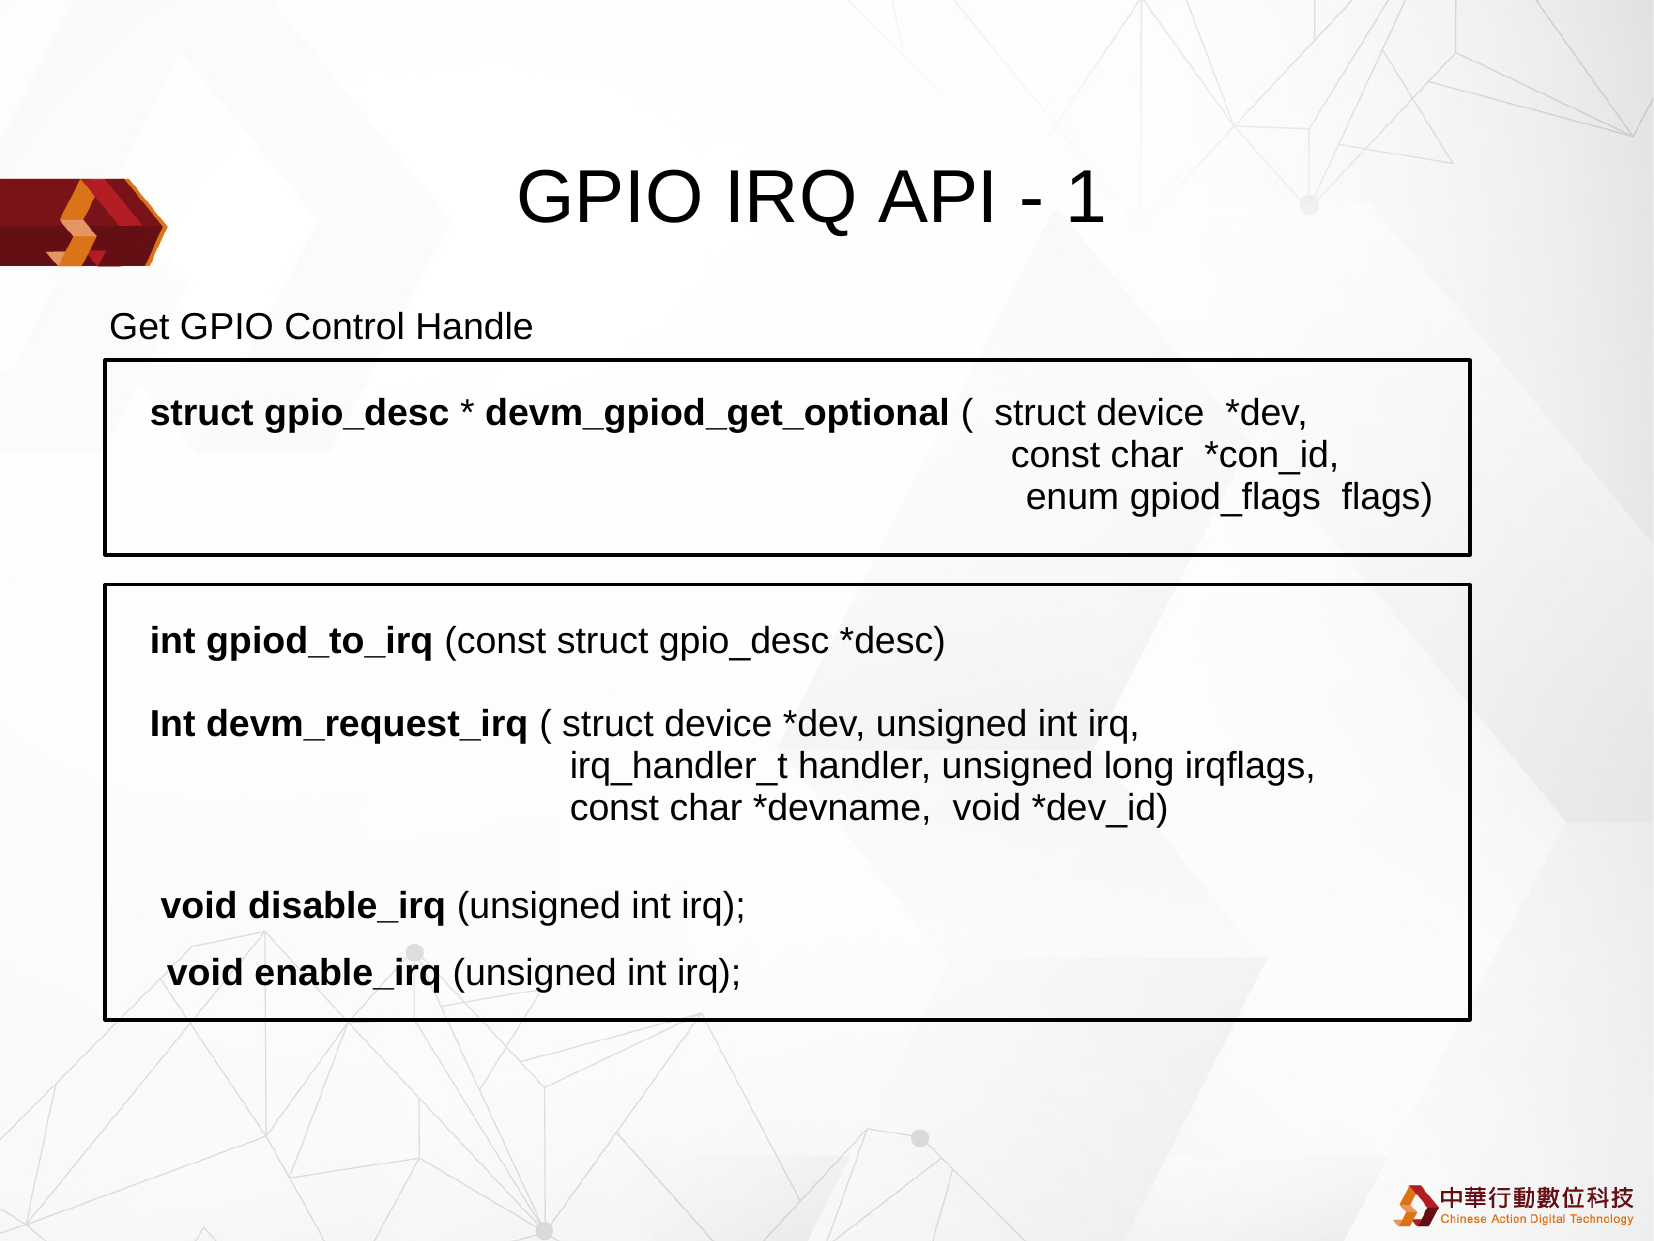

# GPIO IRQ API - 1
Get GPIO Control Handle
struct gpio_desc * devm_gpiod_get_optional ( struct device *dev,
 const char *con_id,
			 enum gpiod_flags flags)
int gpiod_to_irq (const struct gpio_desc *desc)
Int devm_request_irq ( struct device *dev, unsigned int irq,
 irq_handler_t handler, unsigned long irqflags,
 const char *devname, void *dev_id)
void disable_irq (unsigned int irq);
void enable_irq (unsigned int irq);